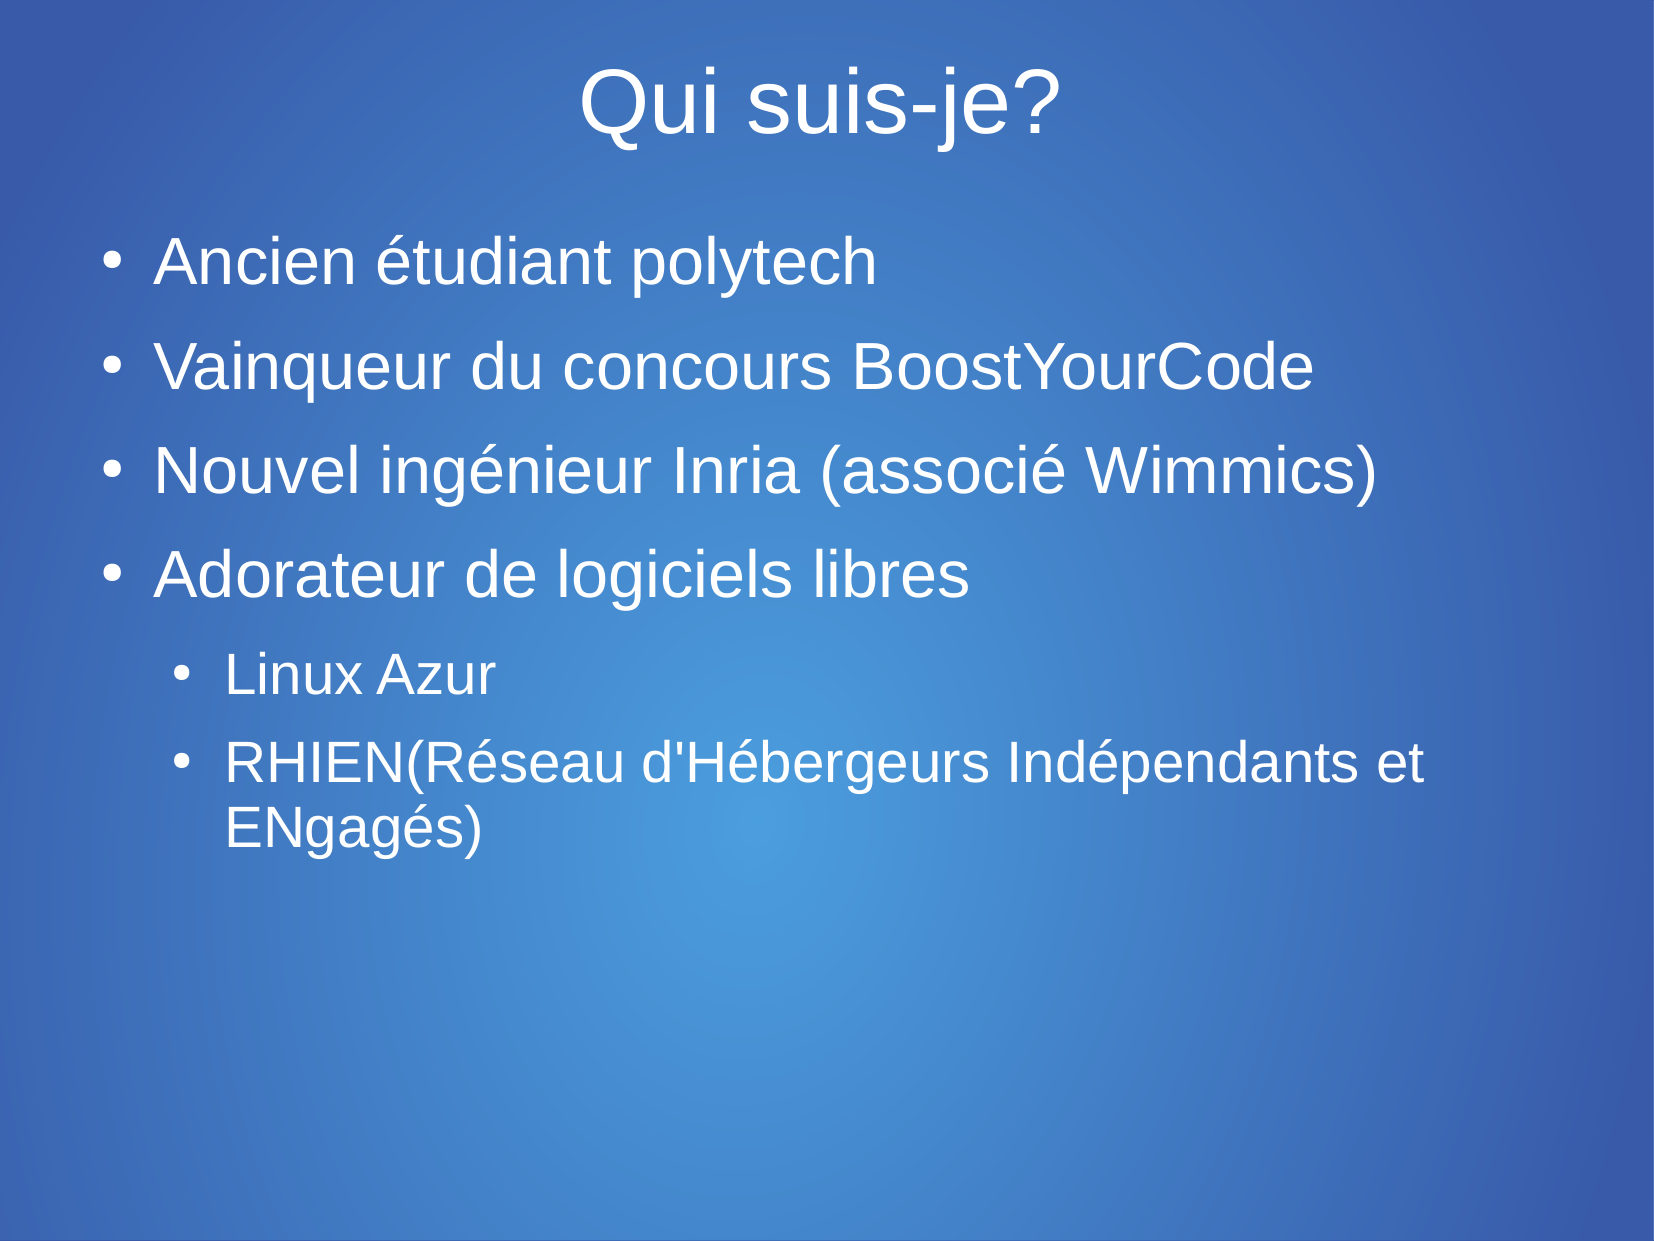

# Qui suis-je?
Ancien étudiant polytech
Vainqueur du concours BoostYourCode
Nouvel ingénieur Inria (associé Wimmics)
Adorateur de logiciels libres
Linux Azur
RHIEN(Réseau d'Hébergeurs Indépendants et ENgagés)